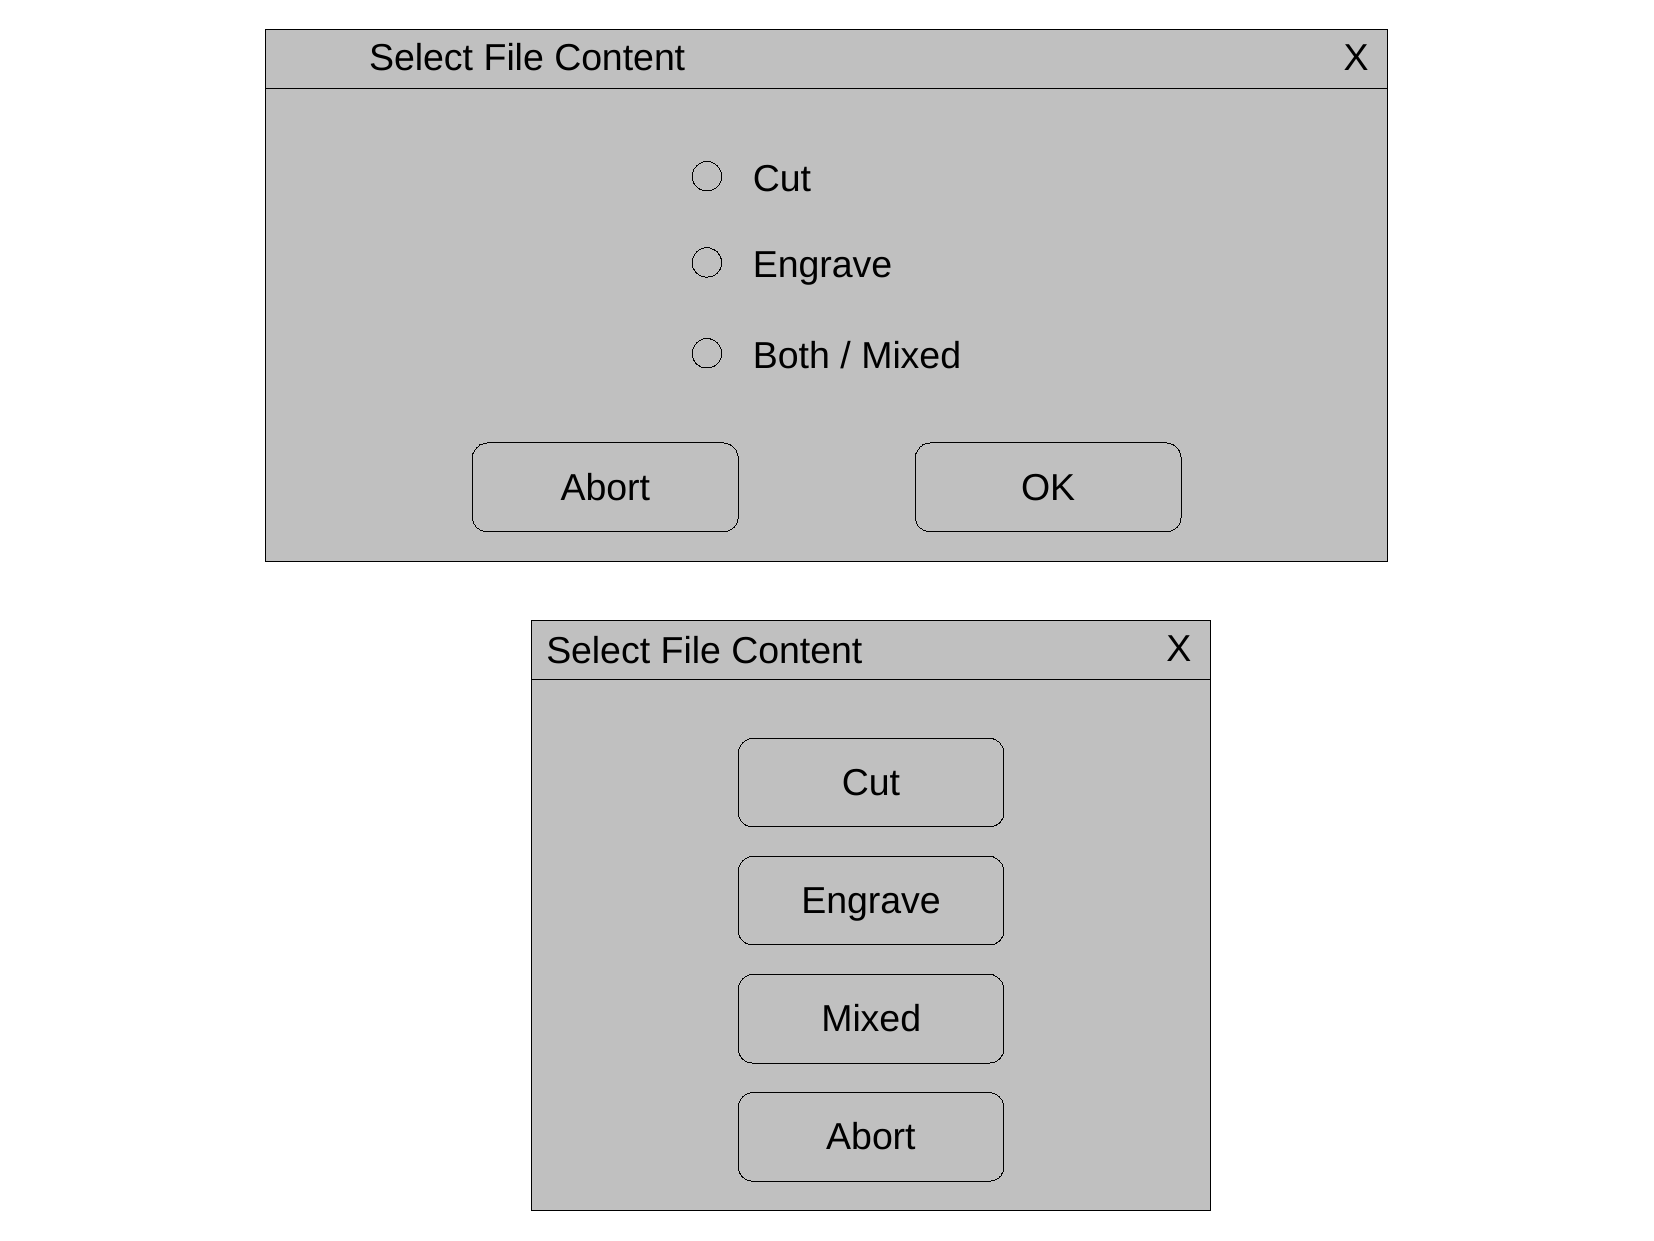

Select File Content
X
Cut
Engrave
Both / Mixed
Abort
OK
X
Select File Content
Cut
Engrave
Mixed
Abort